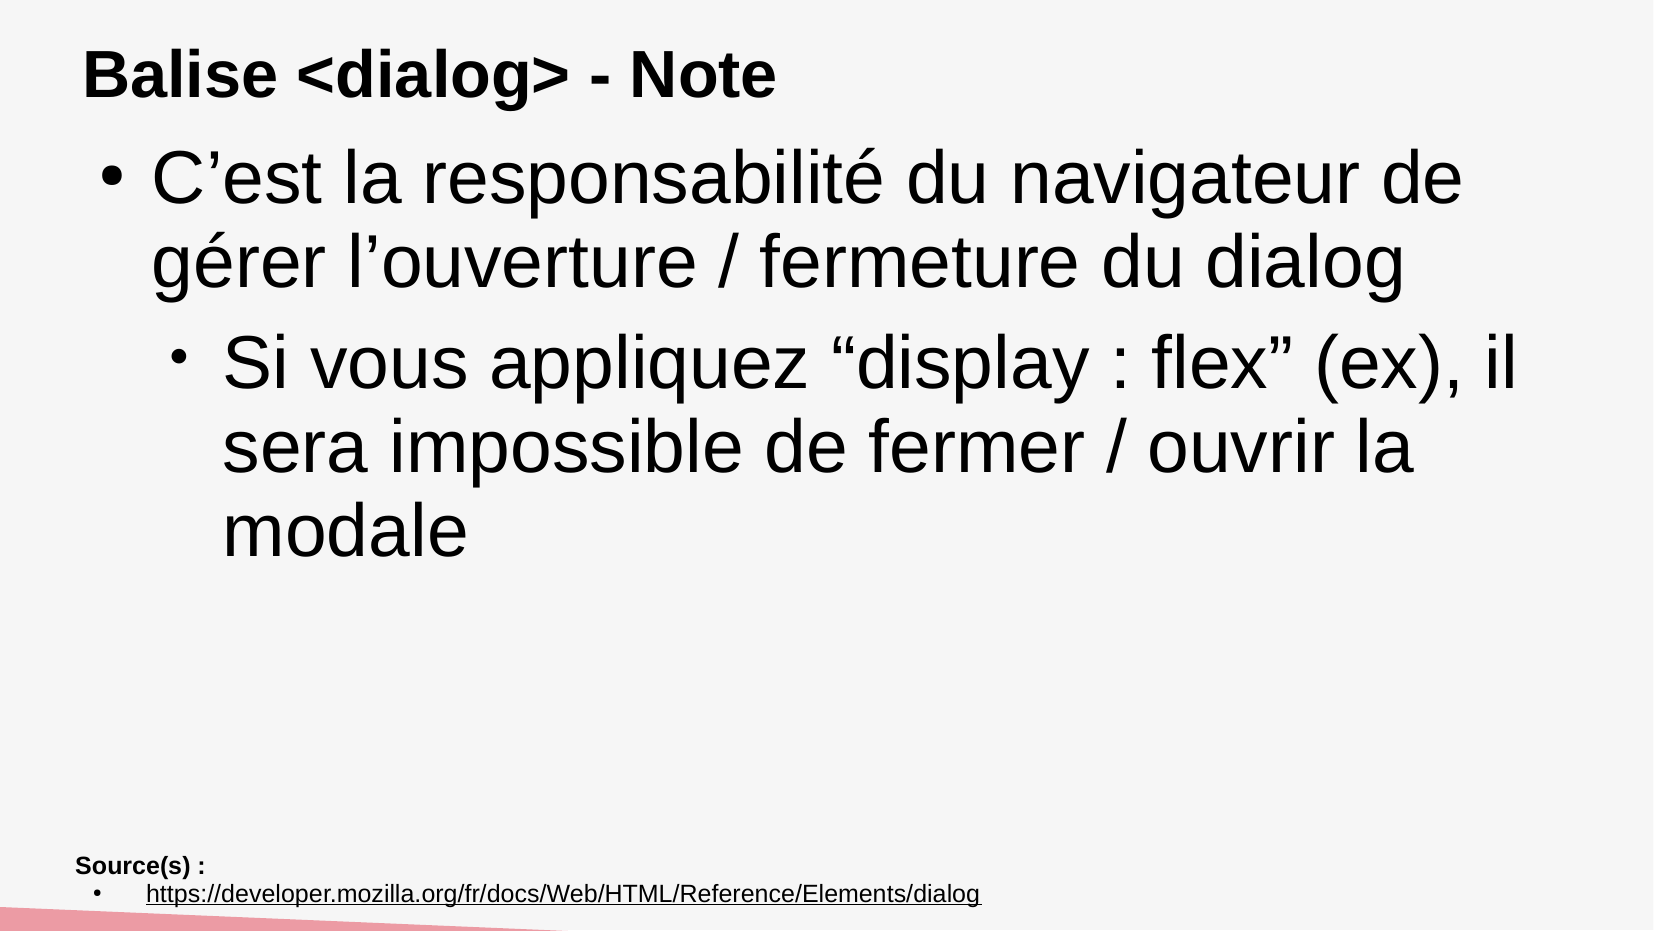

# Balise <dialog> - Note
C’est la responsabilité du navigateur de gérer l’ouverture / fermeture du dialog
Si vous appliquez “display : flex” (ex), il sera impossible de fermer / ouvrir la modale
Source(s) :
https://developer.mozilla.org/fr/docs/Web/HTML/Reference/Elements/dialog